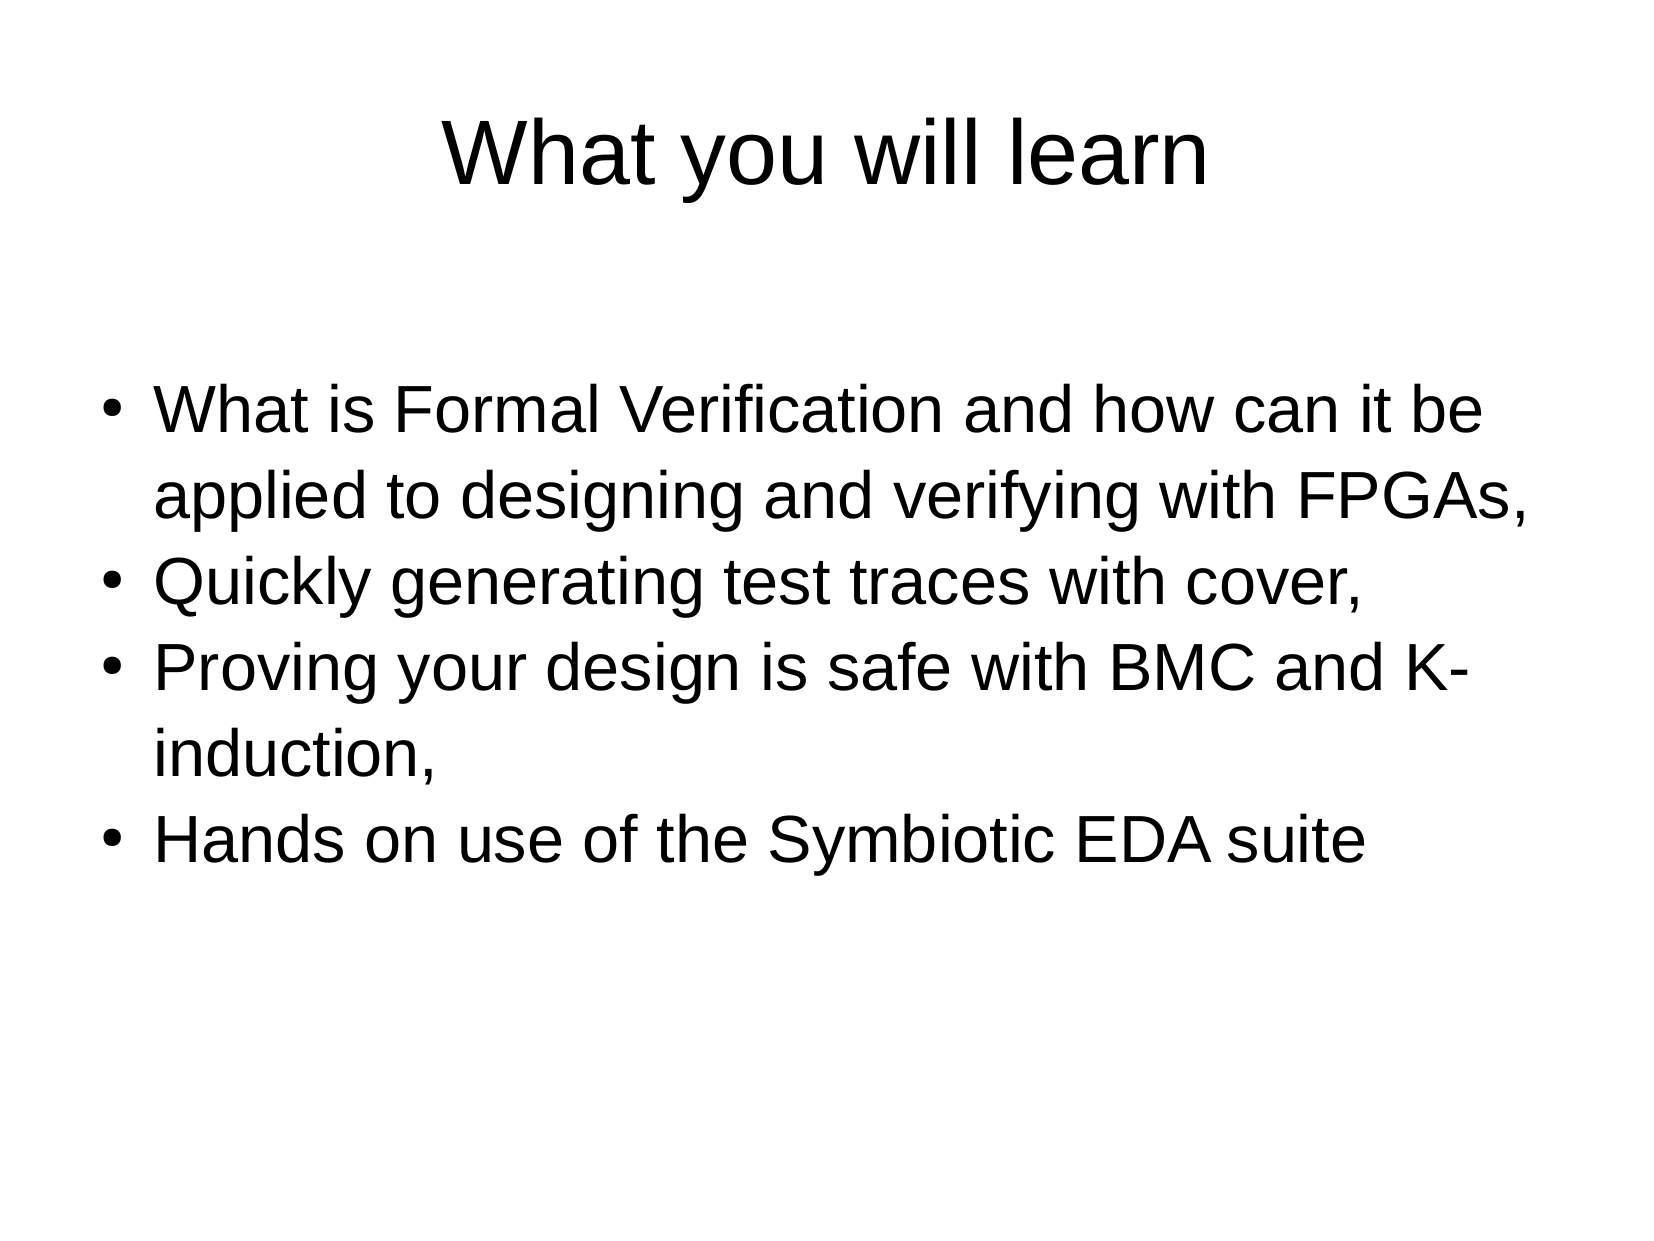

# What you will learn
What is Formal Verification and how can it be applied to designing and verifying with FPGAs,
Quickly generating test traces with cover,
Proving your design is safe with BMC and K-induction,
Hands on use of the Symbiotic EDA suite